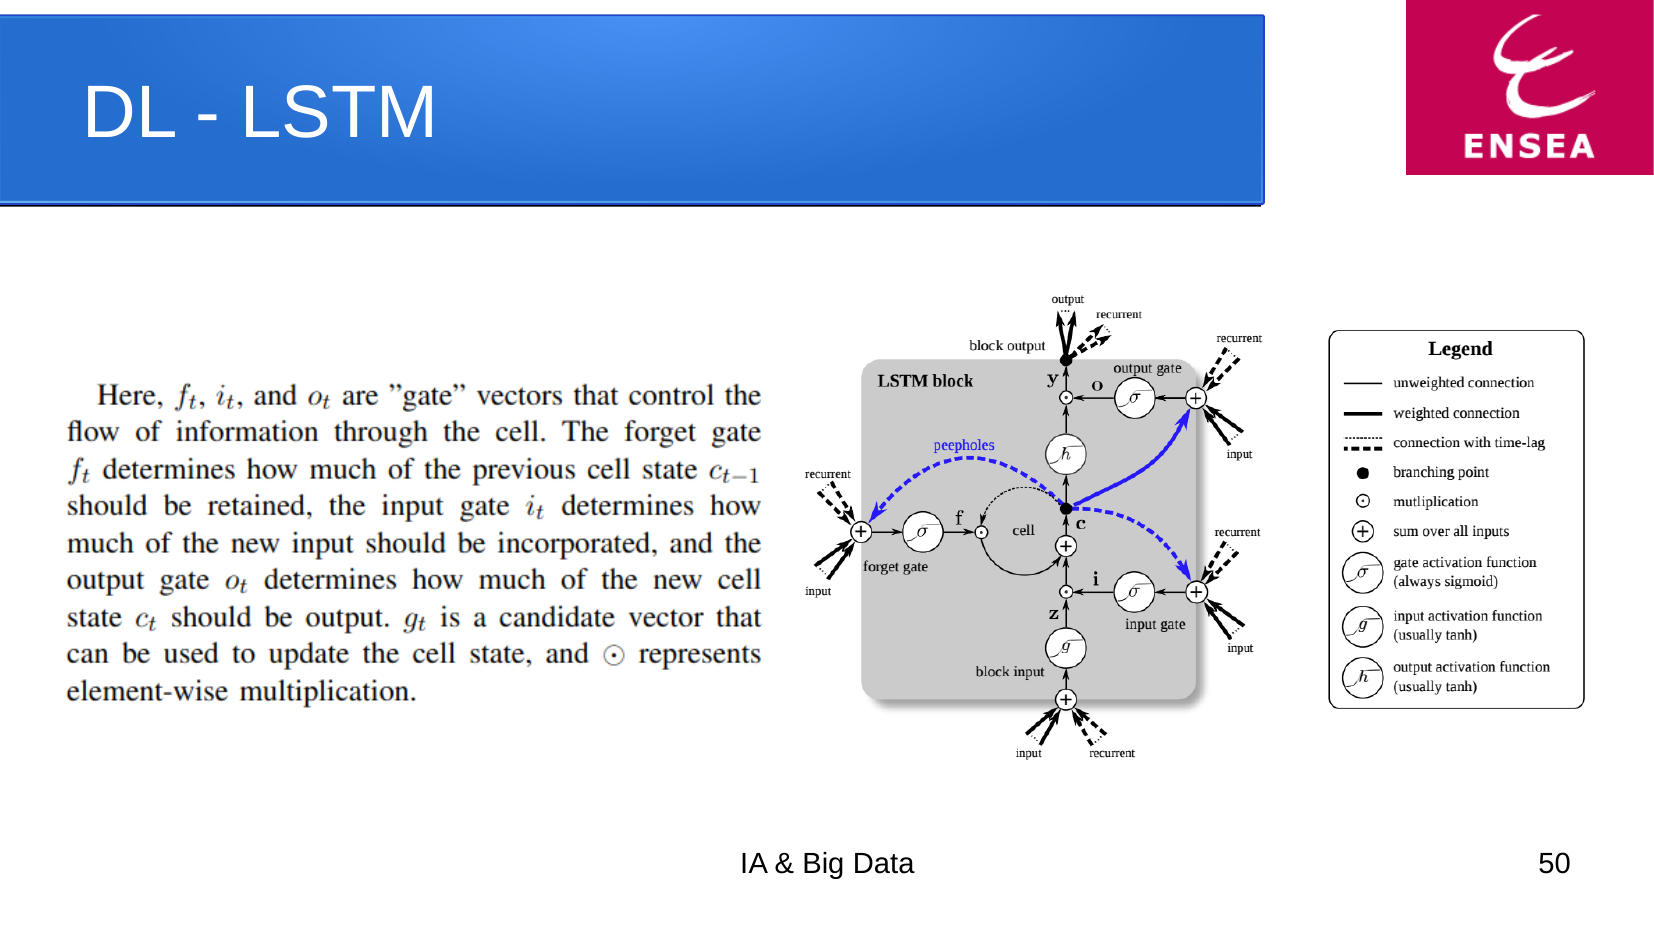

# DL - LSTM
IA & Big Data
50